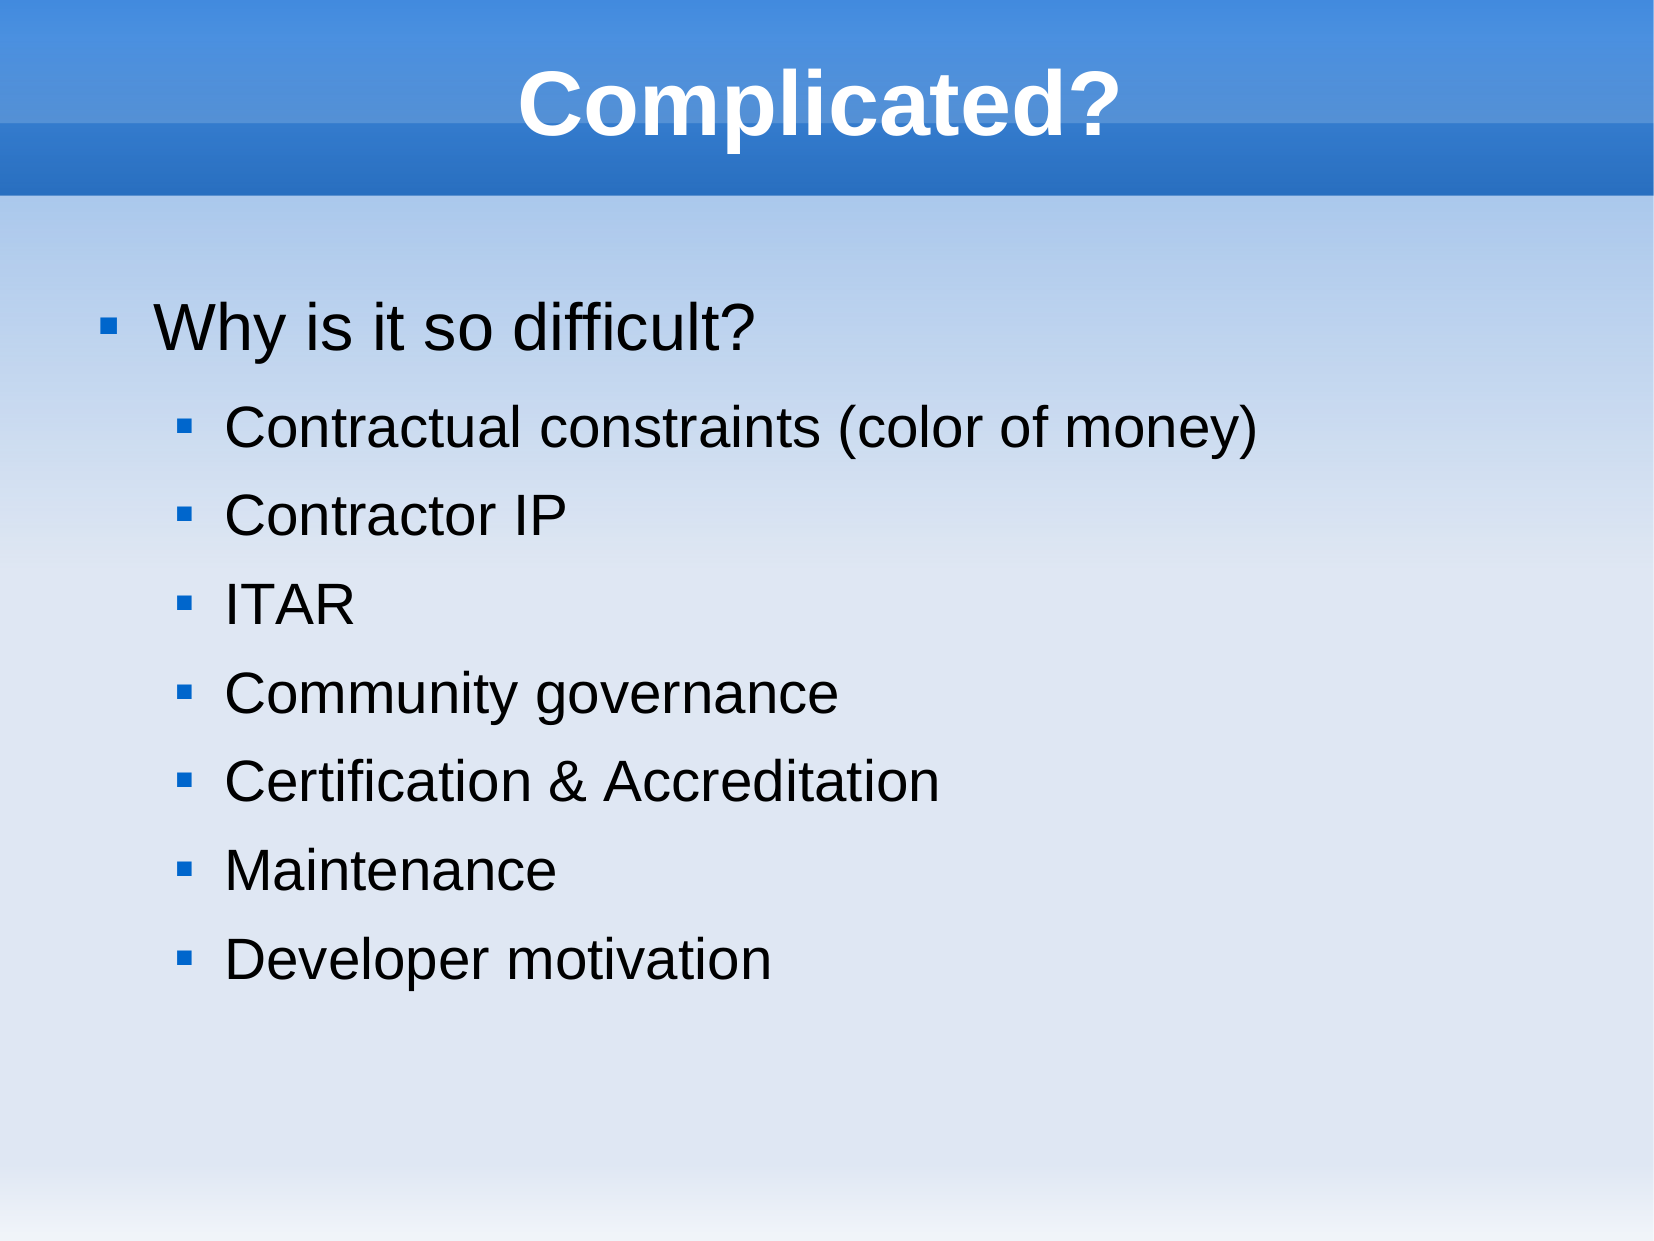

# Complicated?
Why is it so difficult?
Contractual constraints (color of money)
Contractor IP
ITAR
Community governance
Certification & Accreditation
Maintenance
Developer motivation